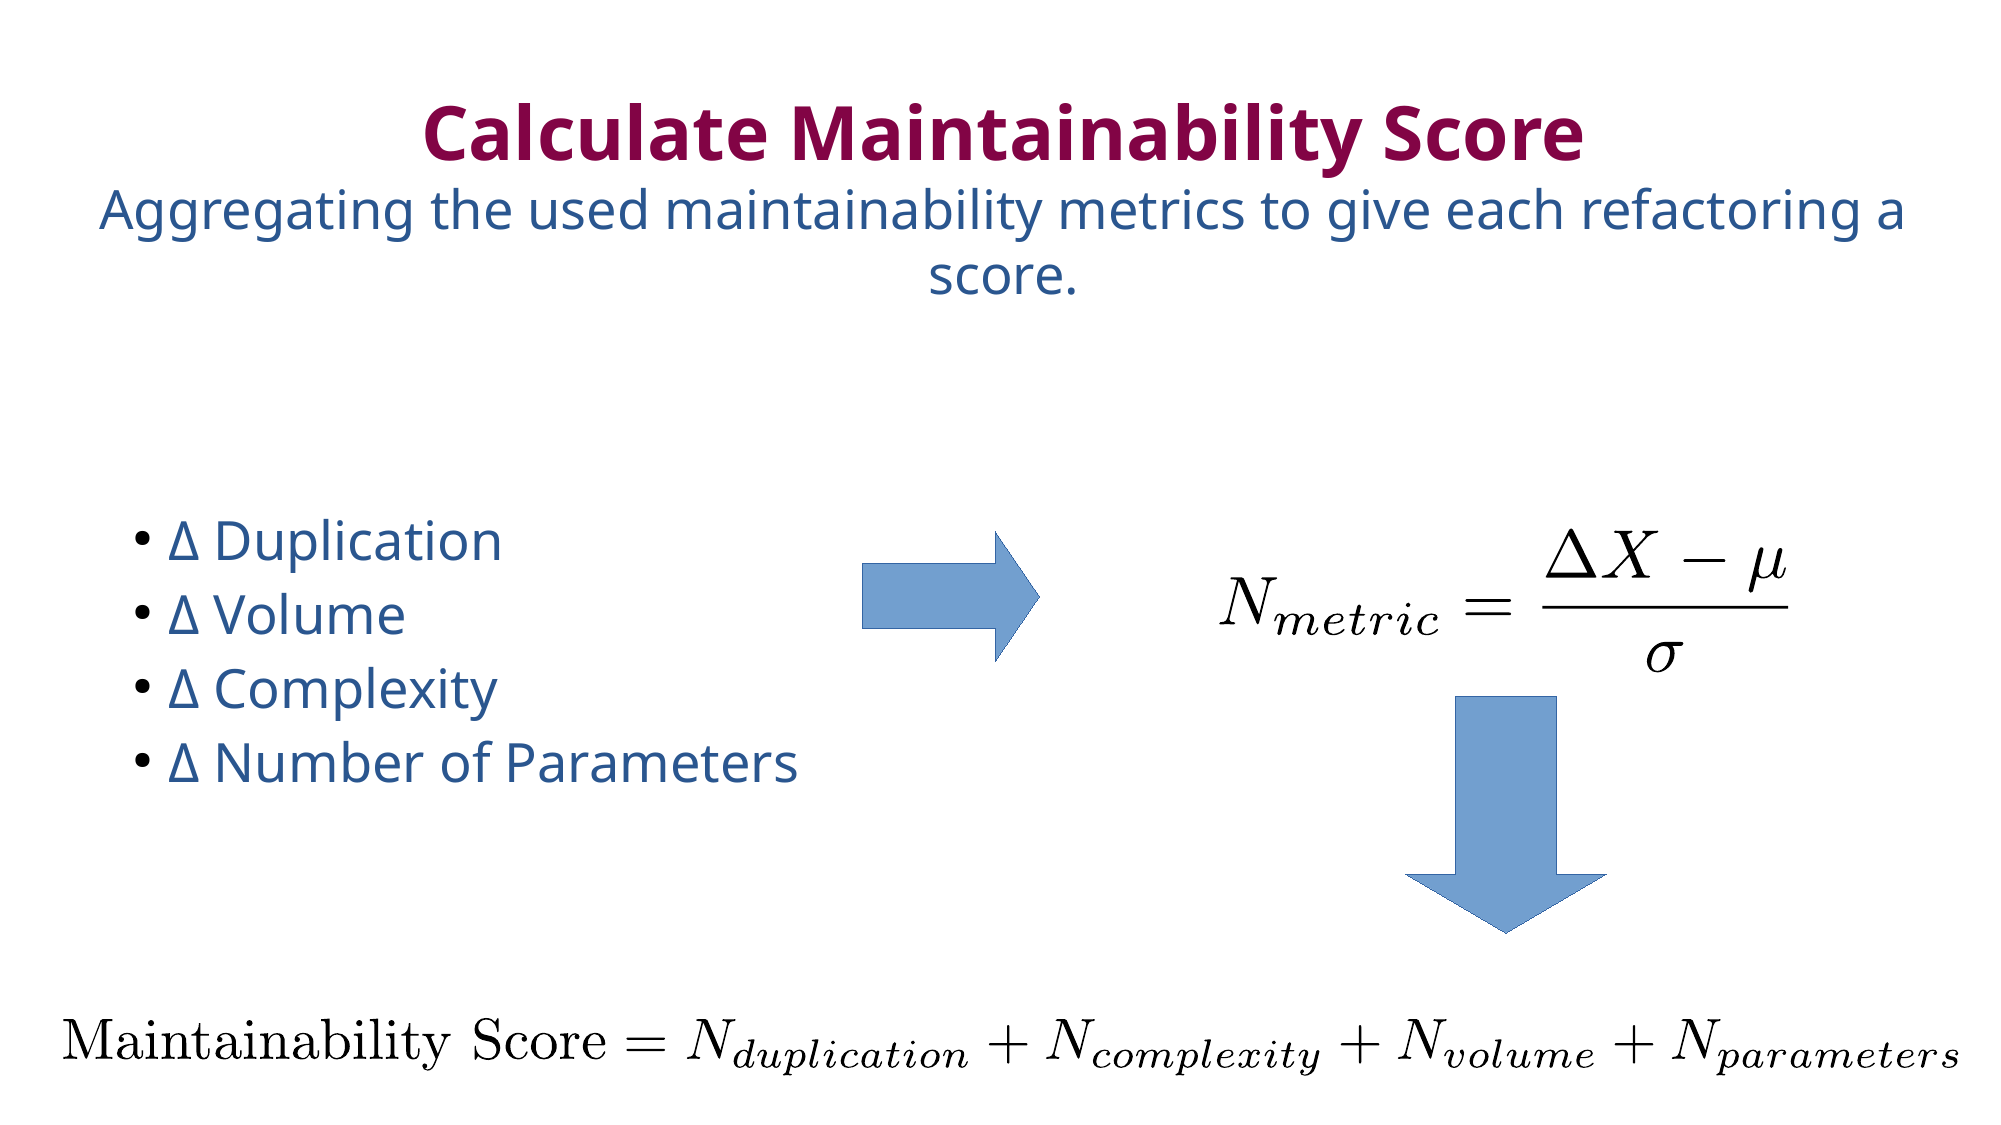

Calculate Maintainability Score
Aggregating the used maintainability metrics to give each refactoring a score.
Δ Duplication
Δ Volume
Δ Complexity
Δ Number of Parameters